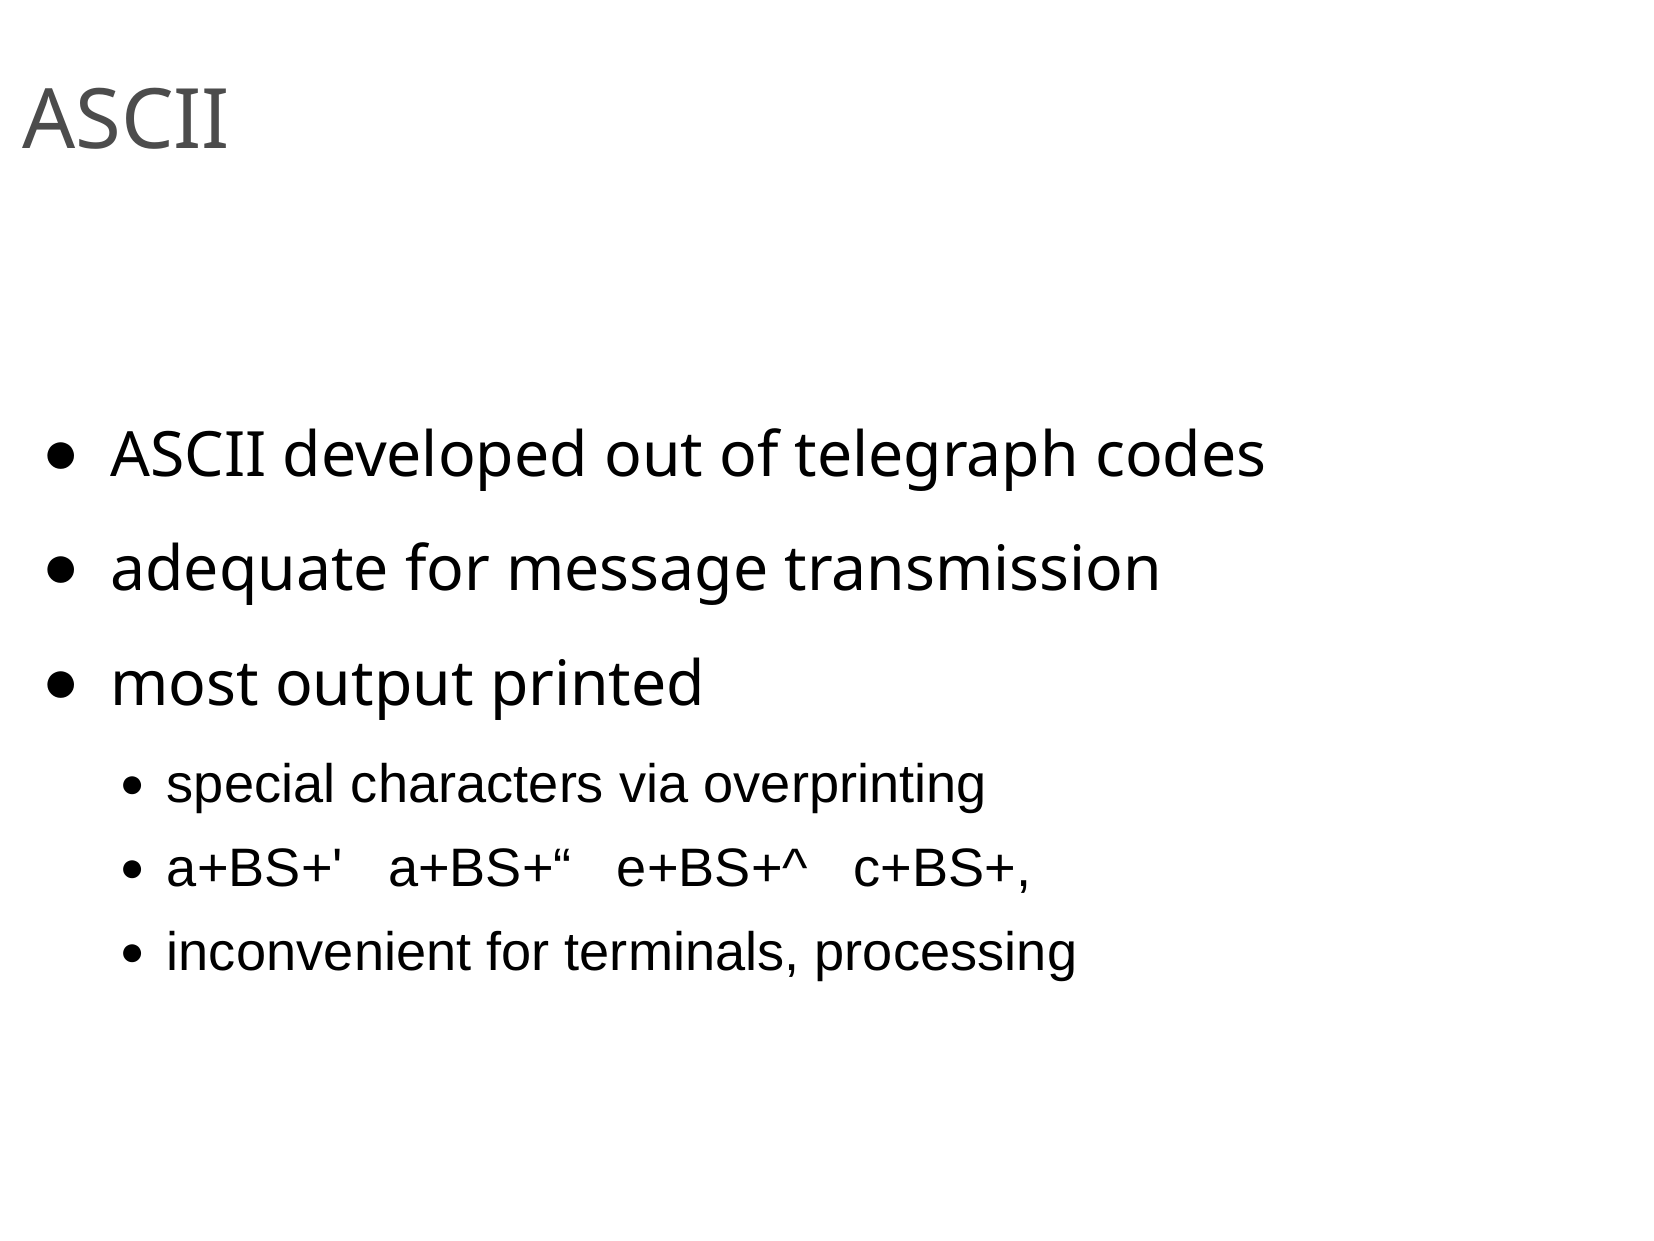

# ASCII
ASCII developed out of telegraph codes
adequate for message transmission
most output printed
special characters via overprinting
a+BS+' a+BS+“ e+BS+^ c+BS+,
inconvenient for terminals, processing